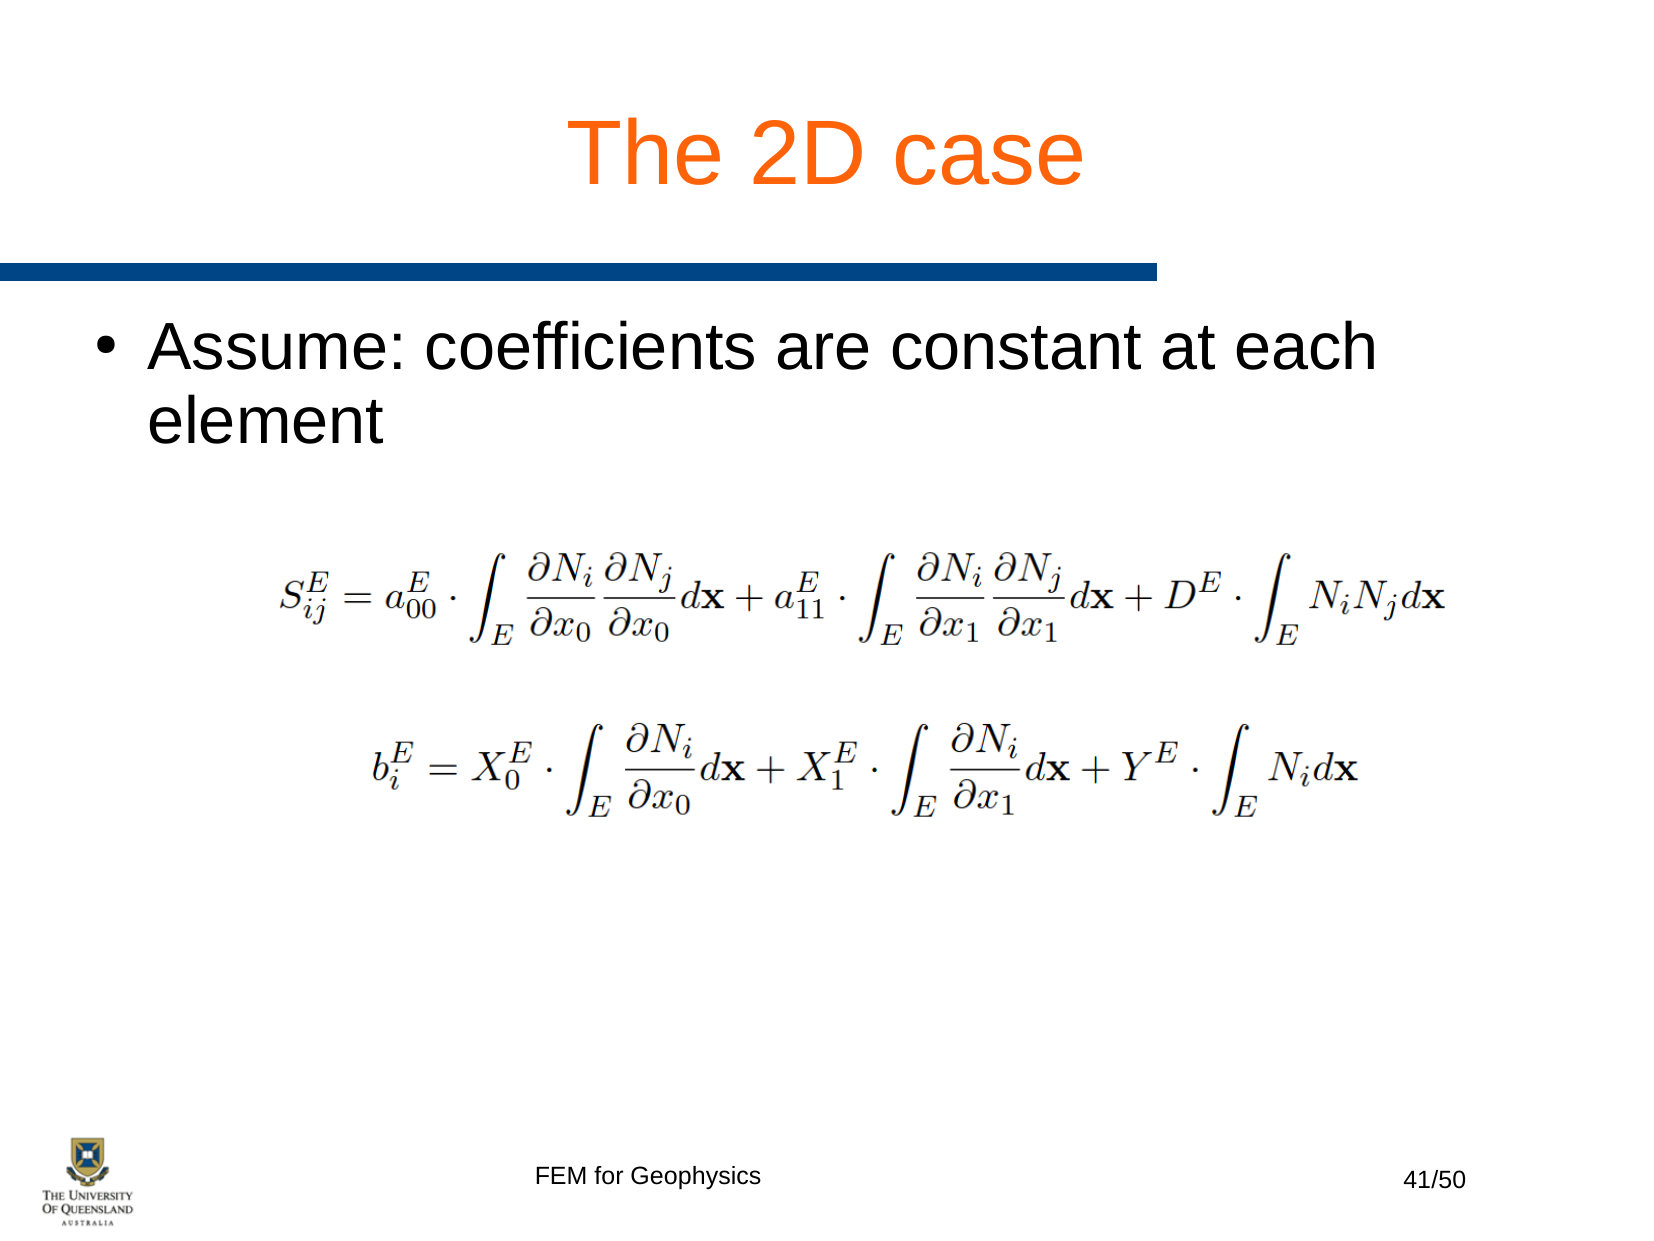

# The 2D case
Assume: coefficients are constant at each element